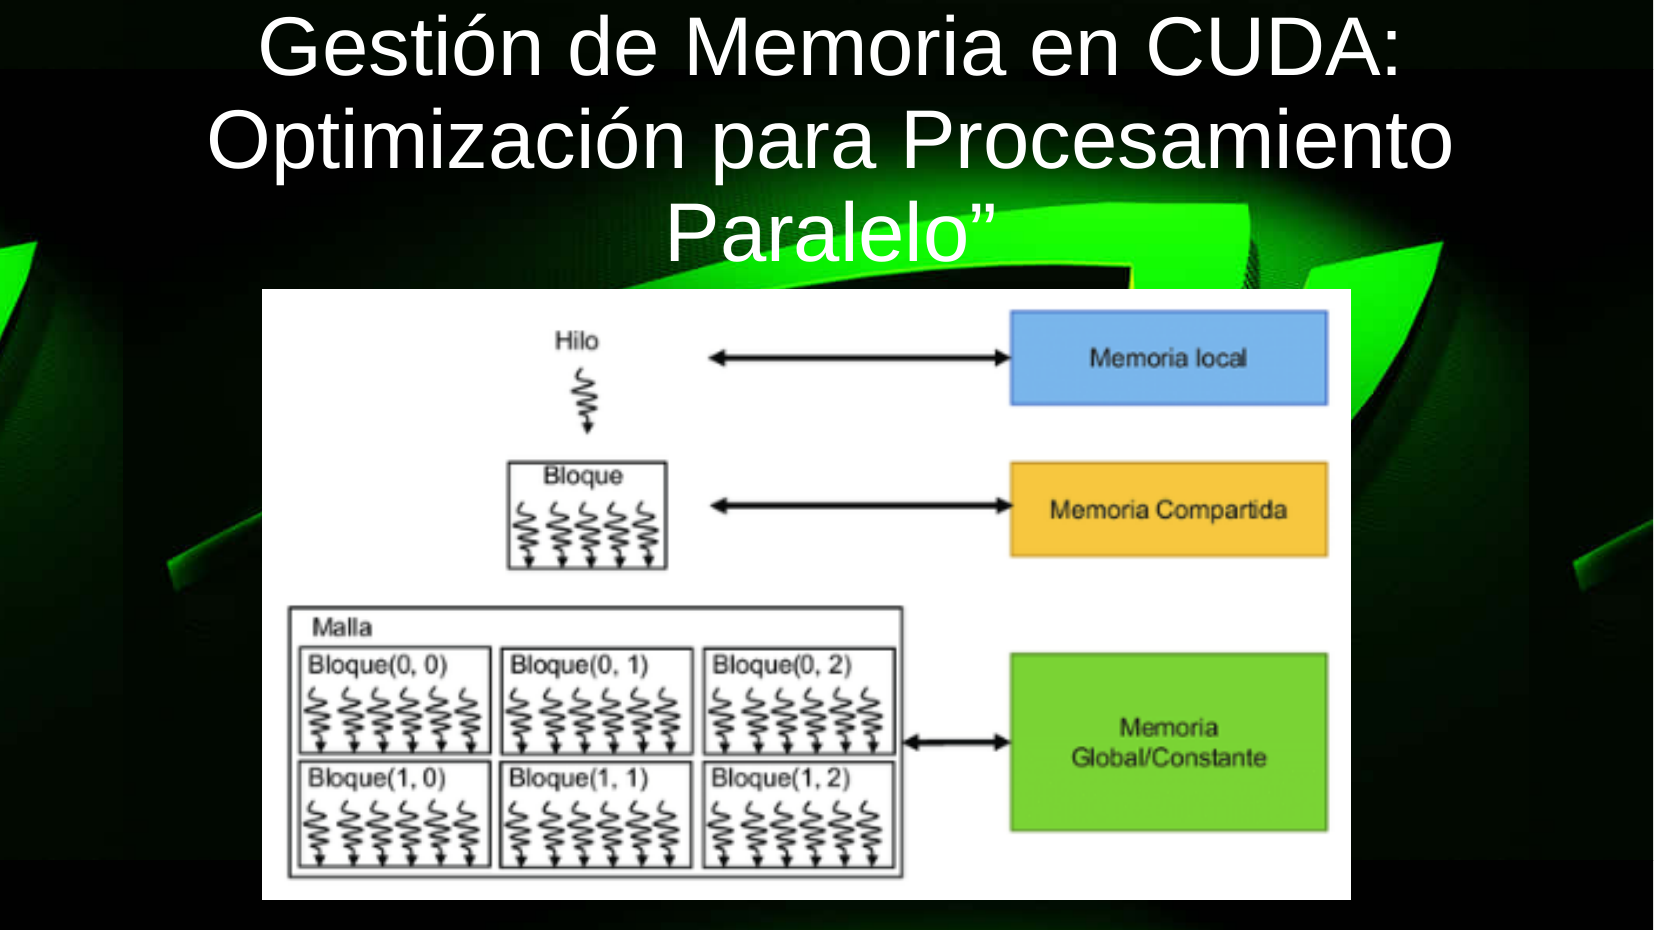

# Gestión de Memoria en CUDA: Optimización para Procesamiento Paralelo”